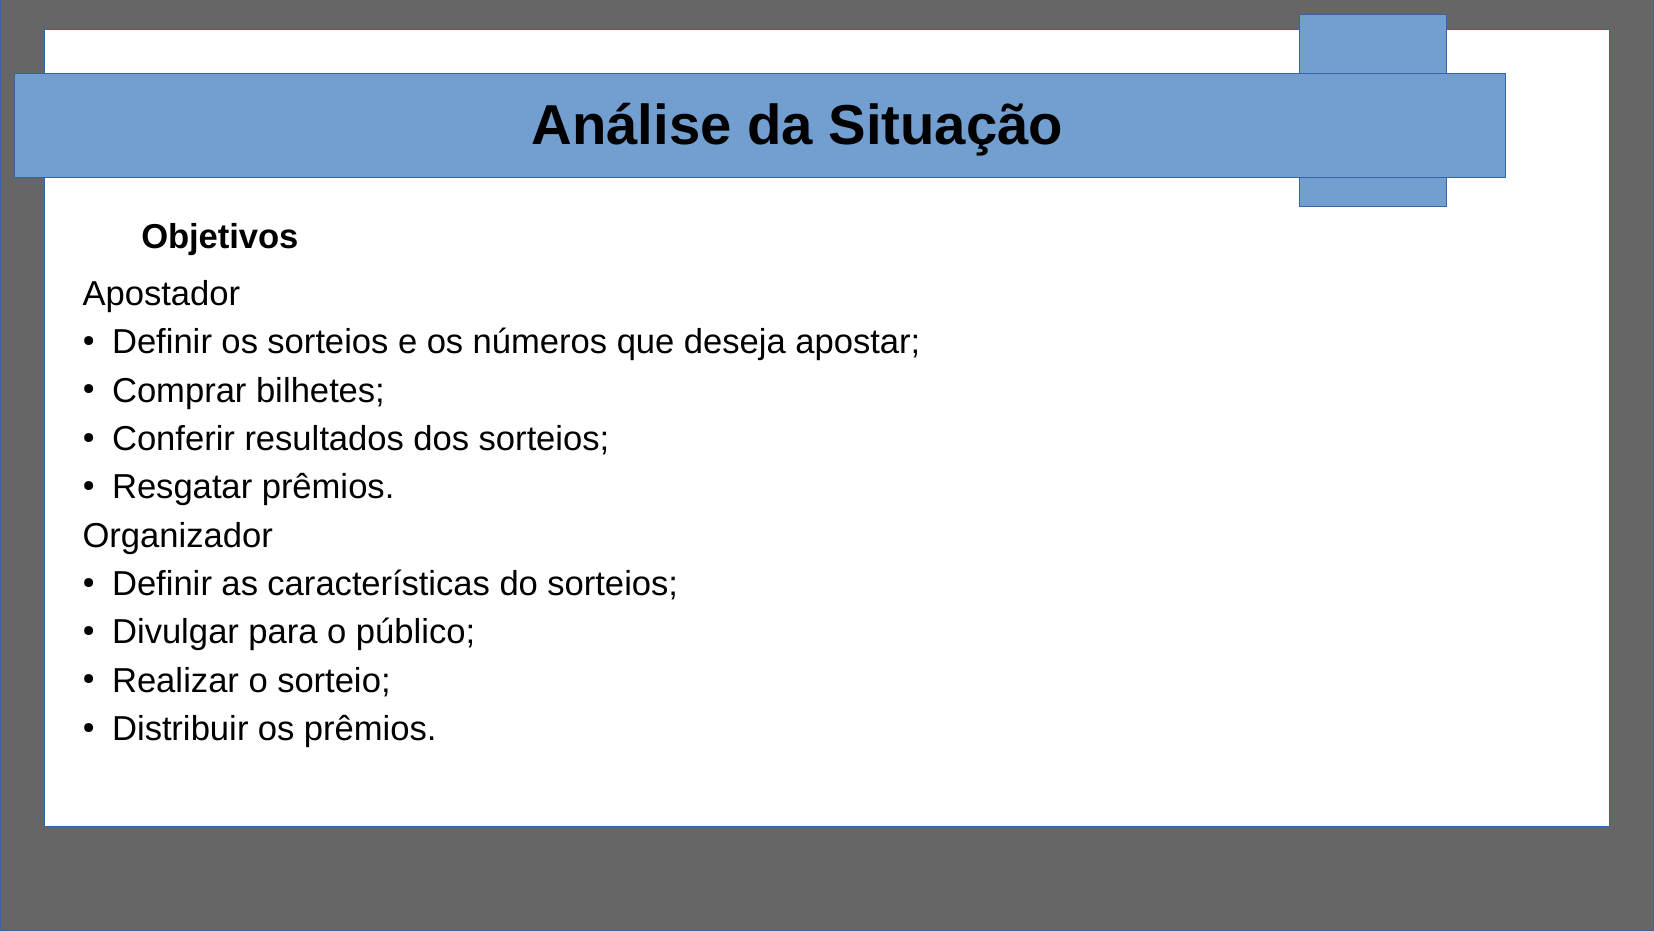

# Análise da Situação
Objetivos
Apostador
Definir os sorteios e os números que deseja apostar;
Comprar bilhetes;
Conferir resultados dos sorteios;
Resgatar prêmios.
Organizador
Definir as características do sorteios;
Divulgar para o público;
Realizar o sorteio;
Distribuir os prêmios.